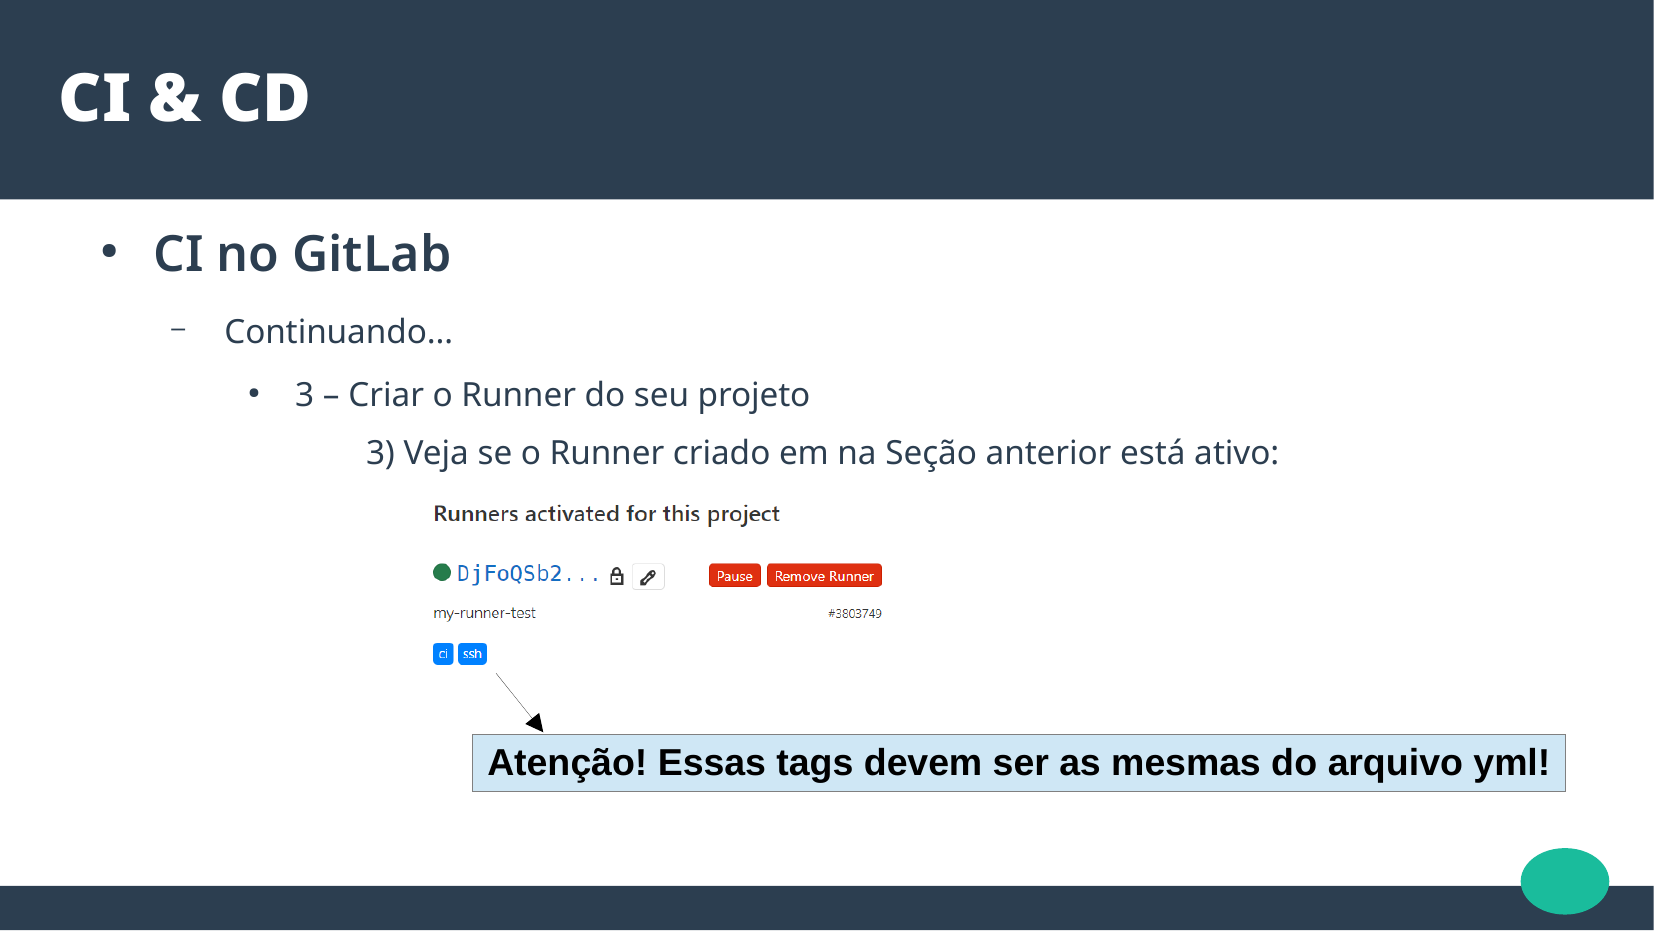

# CI & CD
CI no GitLab
Continuando…
3 – Criar o Runner do seu projeto
3) Veja se o Runner criado em na Seção anterior está ativo:
Atenção! Essas tags devem ser as mesmas do arquivo yml!